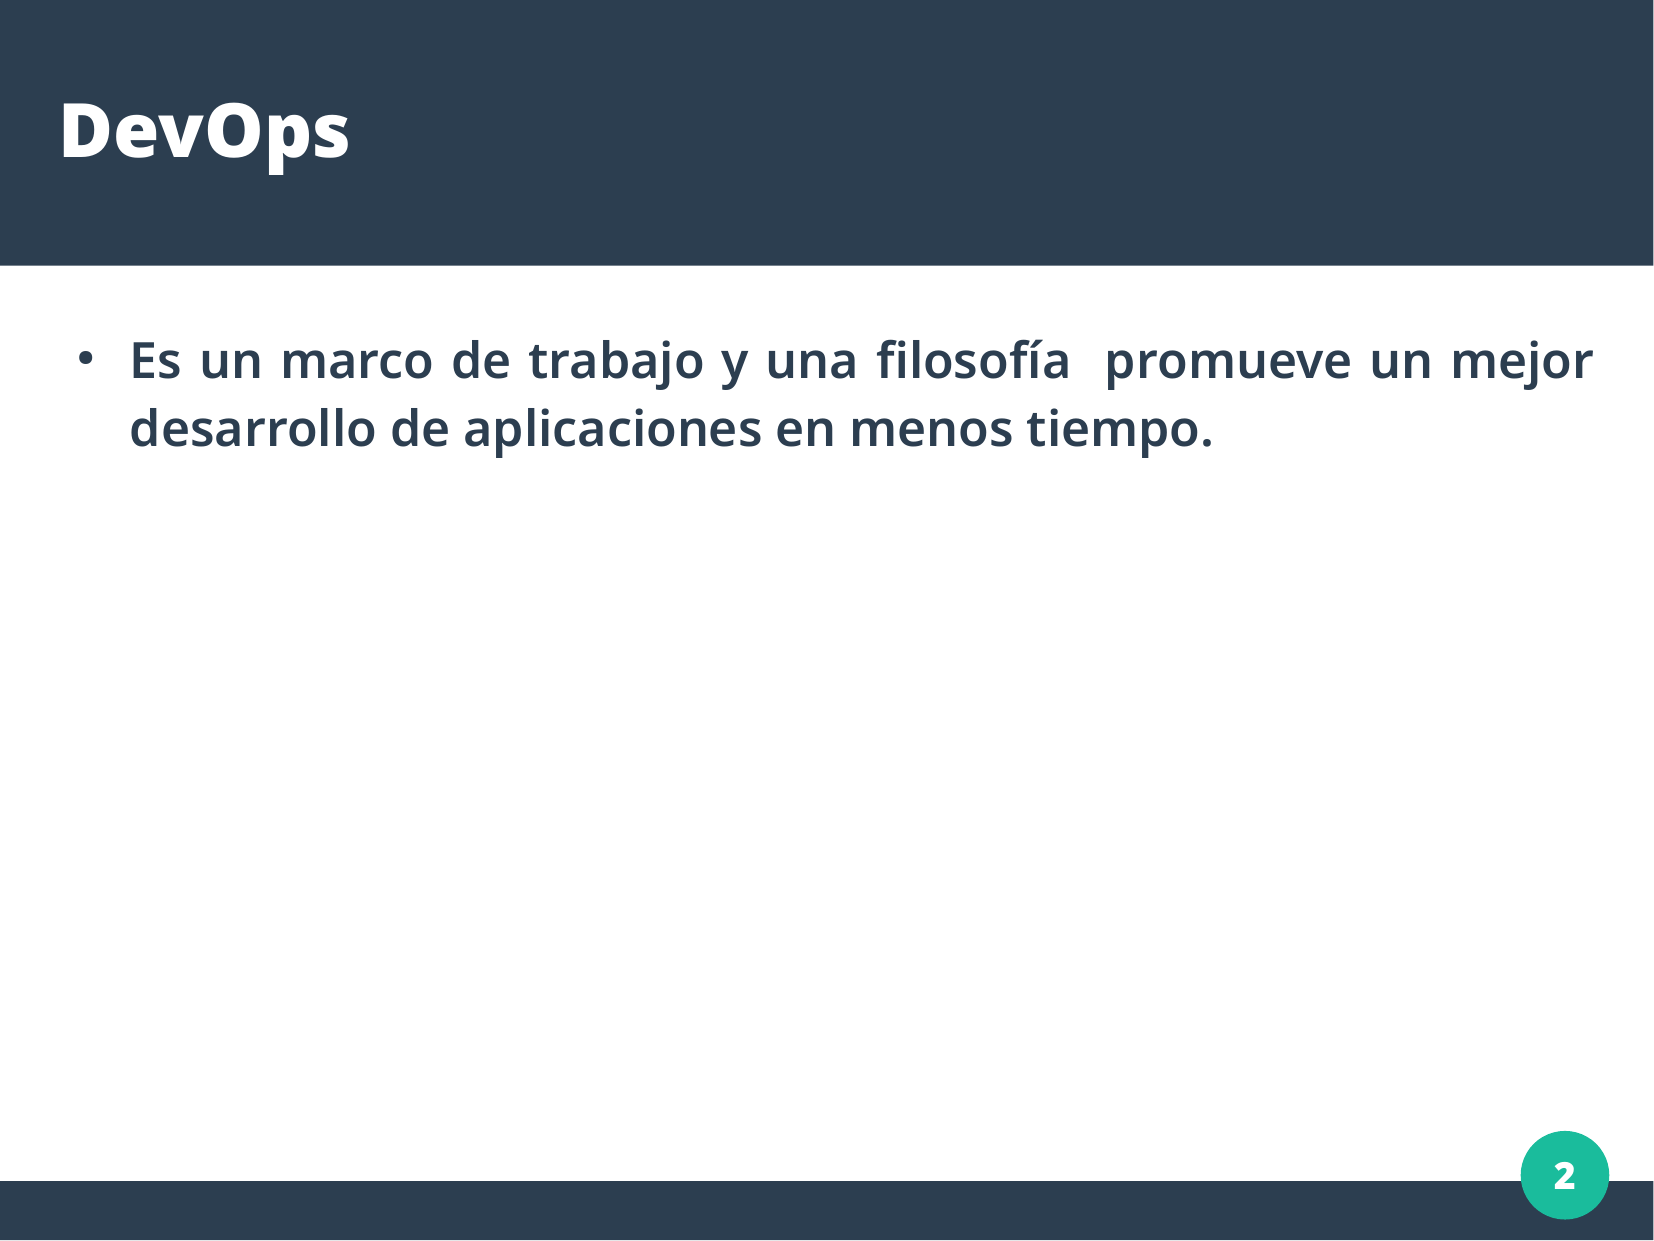

# DevOps
Es un marco de trabajo y una filosofía promueve un mejor desarrollo de aplicaciones en menos tiempo.
2